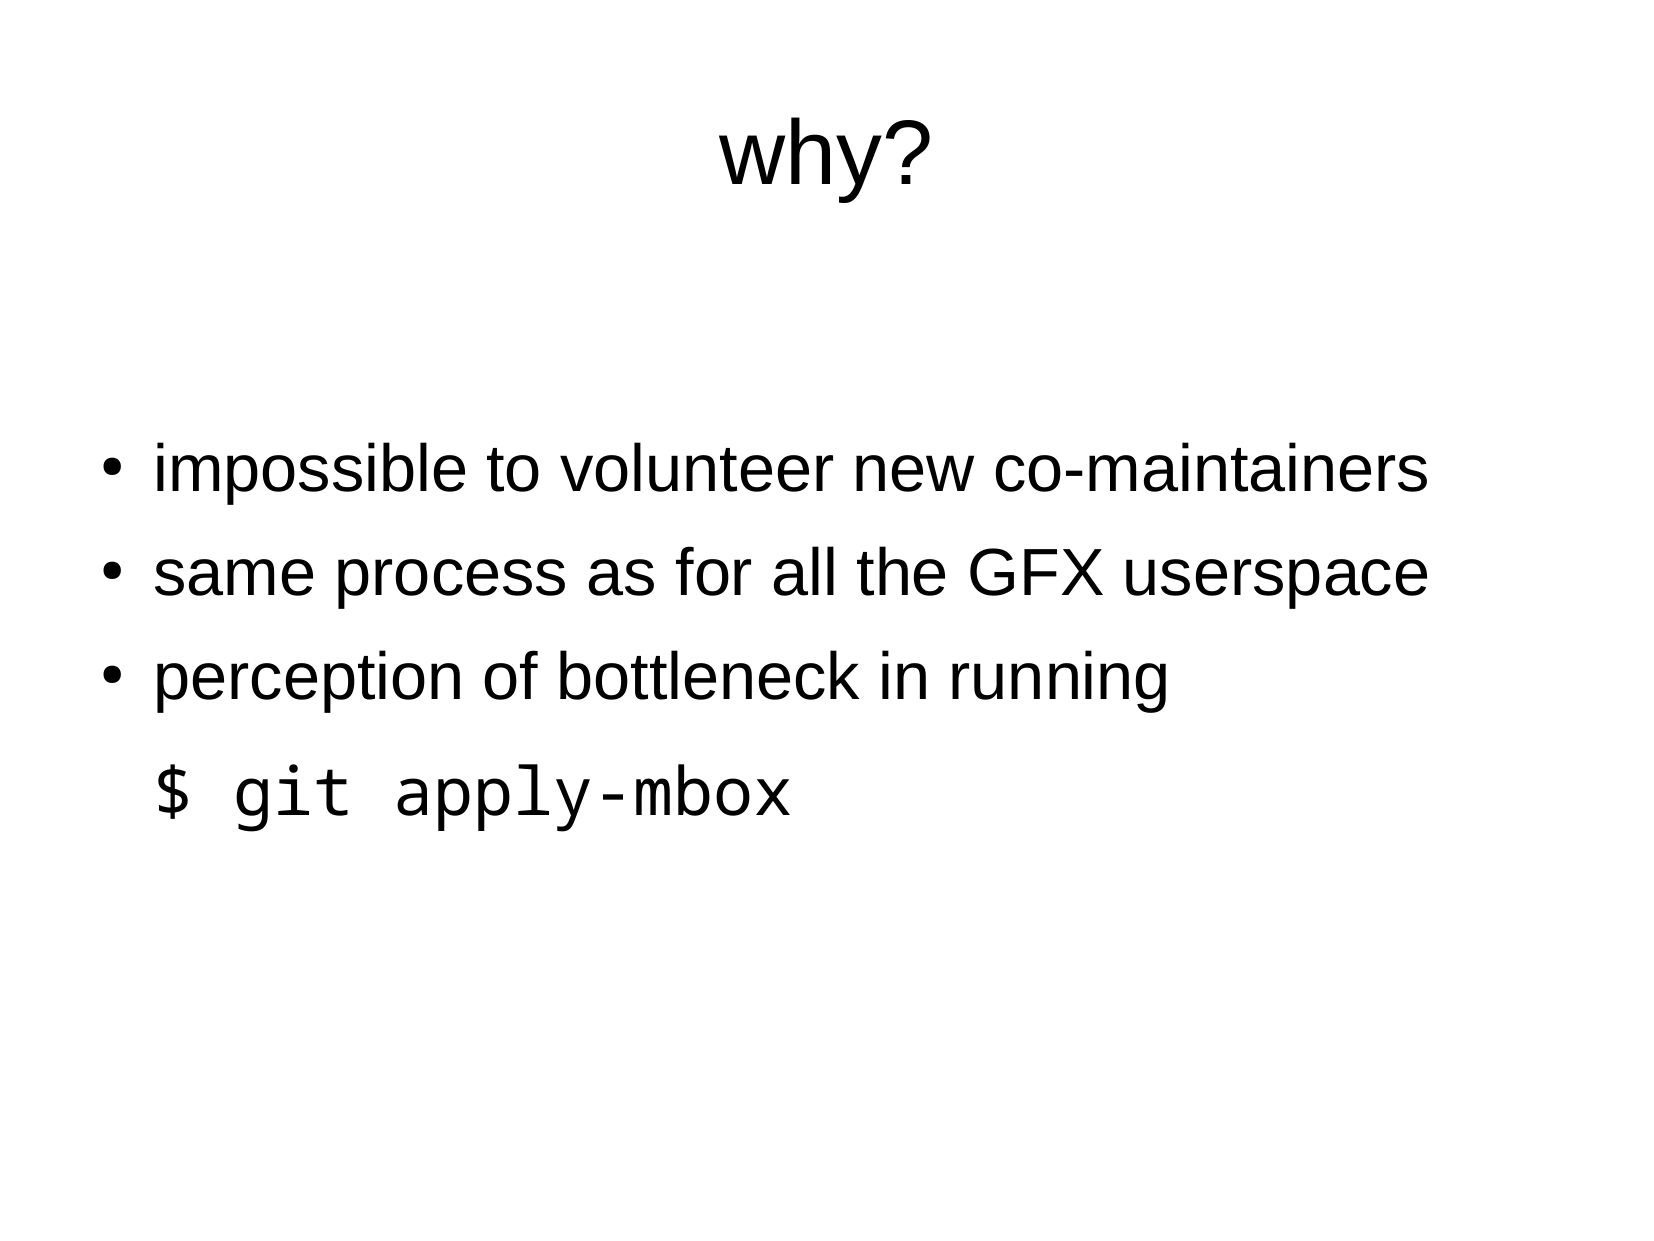

# why?
impossible to volunteer new co-maintainers
same process as for all the GFX userspace
perception of bottleneck in running
$ git apply-mbox